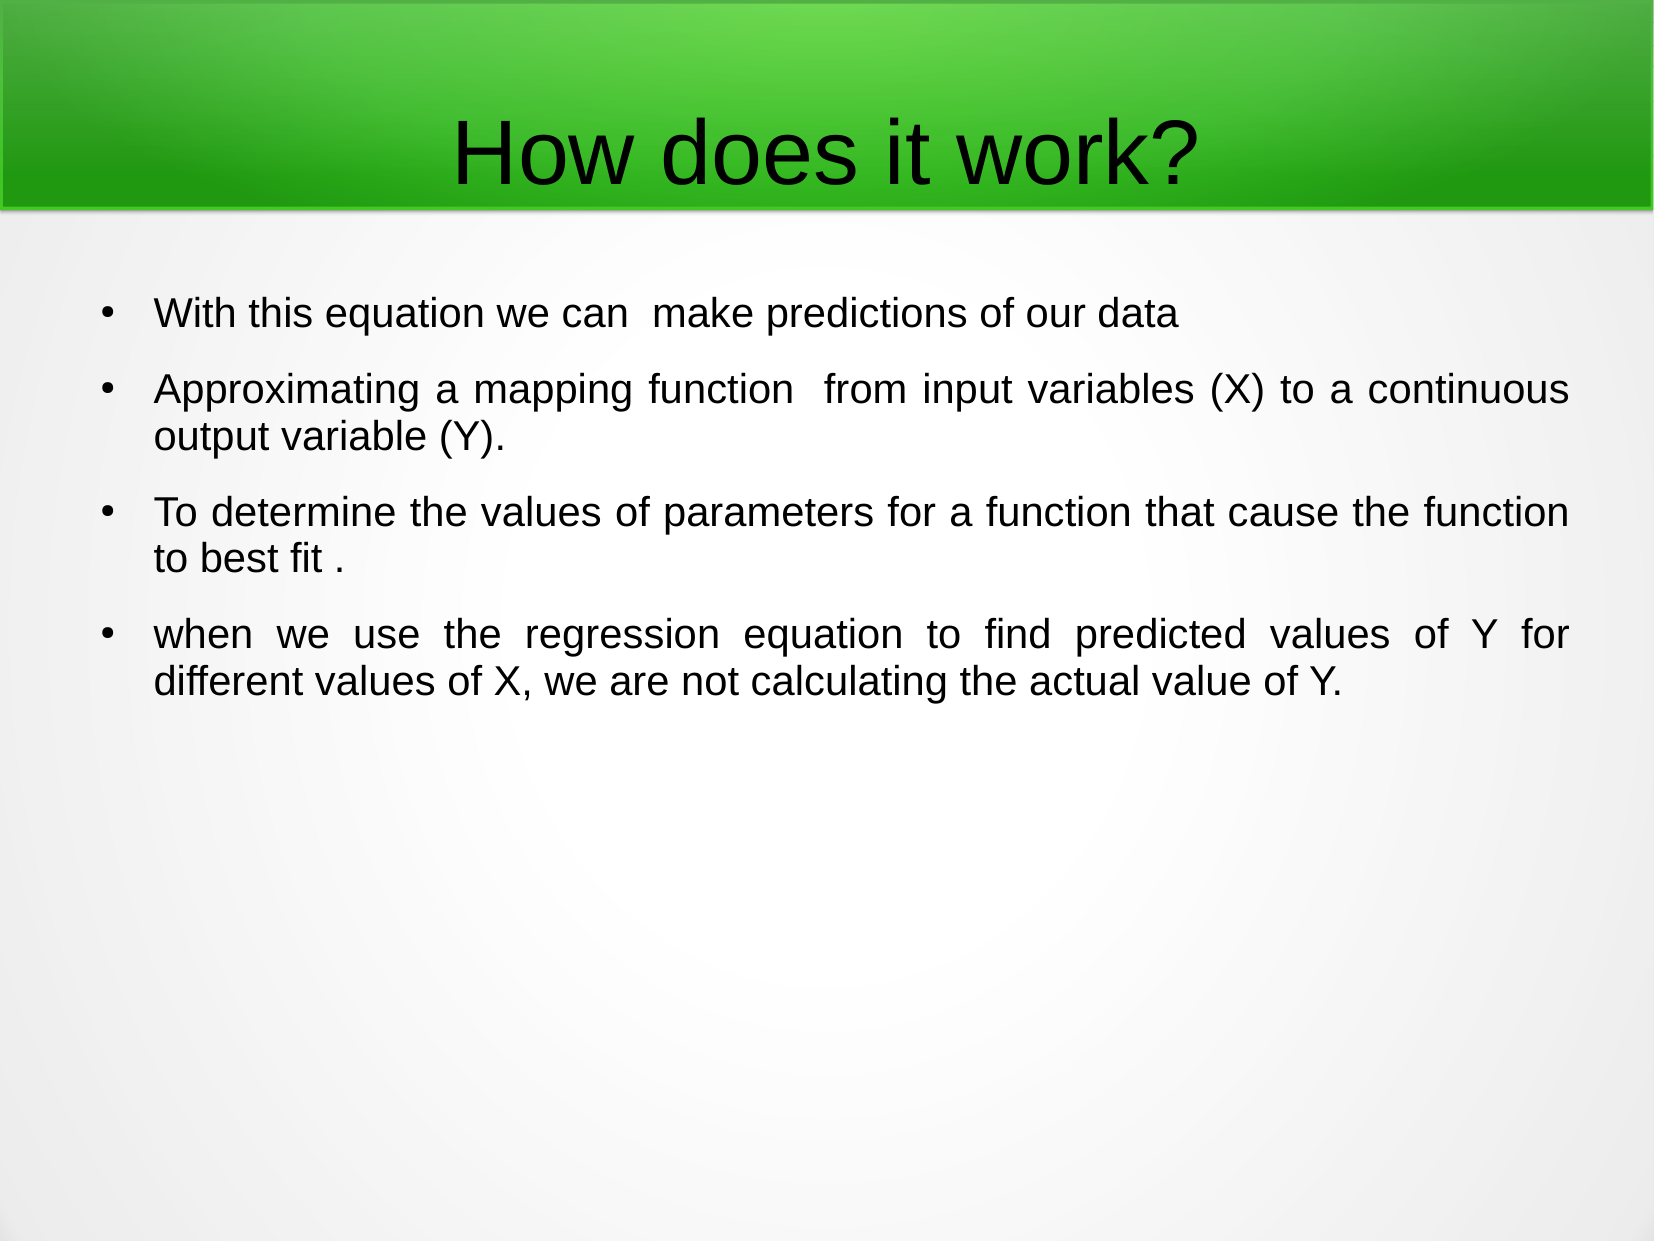

# How does it work?
With this equation we can make predictions of our data
Approximating a mapping function from input variables (X) to a continuous output variable (Y).
To determine the values of parameters for a function that cause the function to best fit .
when we use the regression equation to find predicted values of Y for different values of X, we are not calculating the actual value of Y.